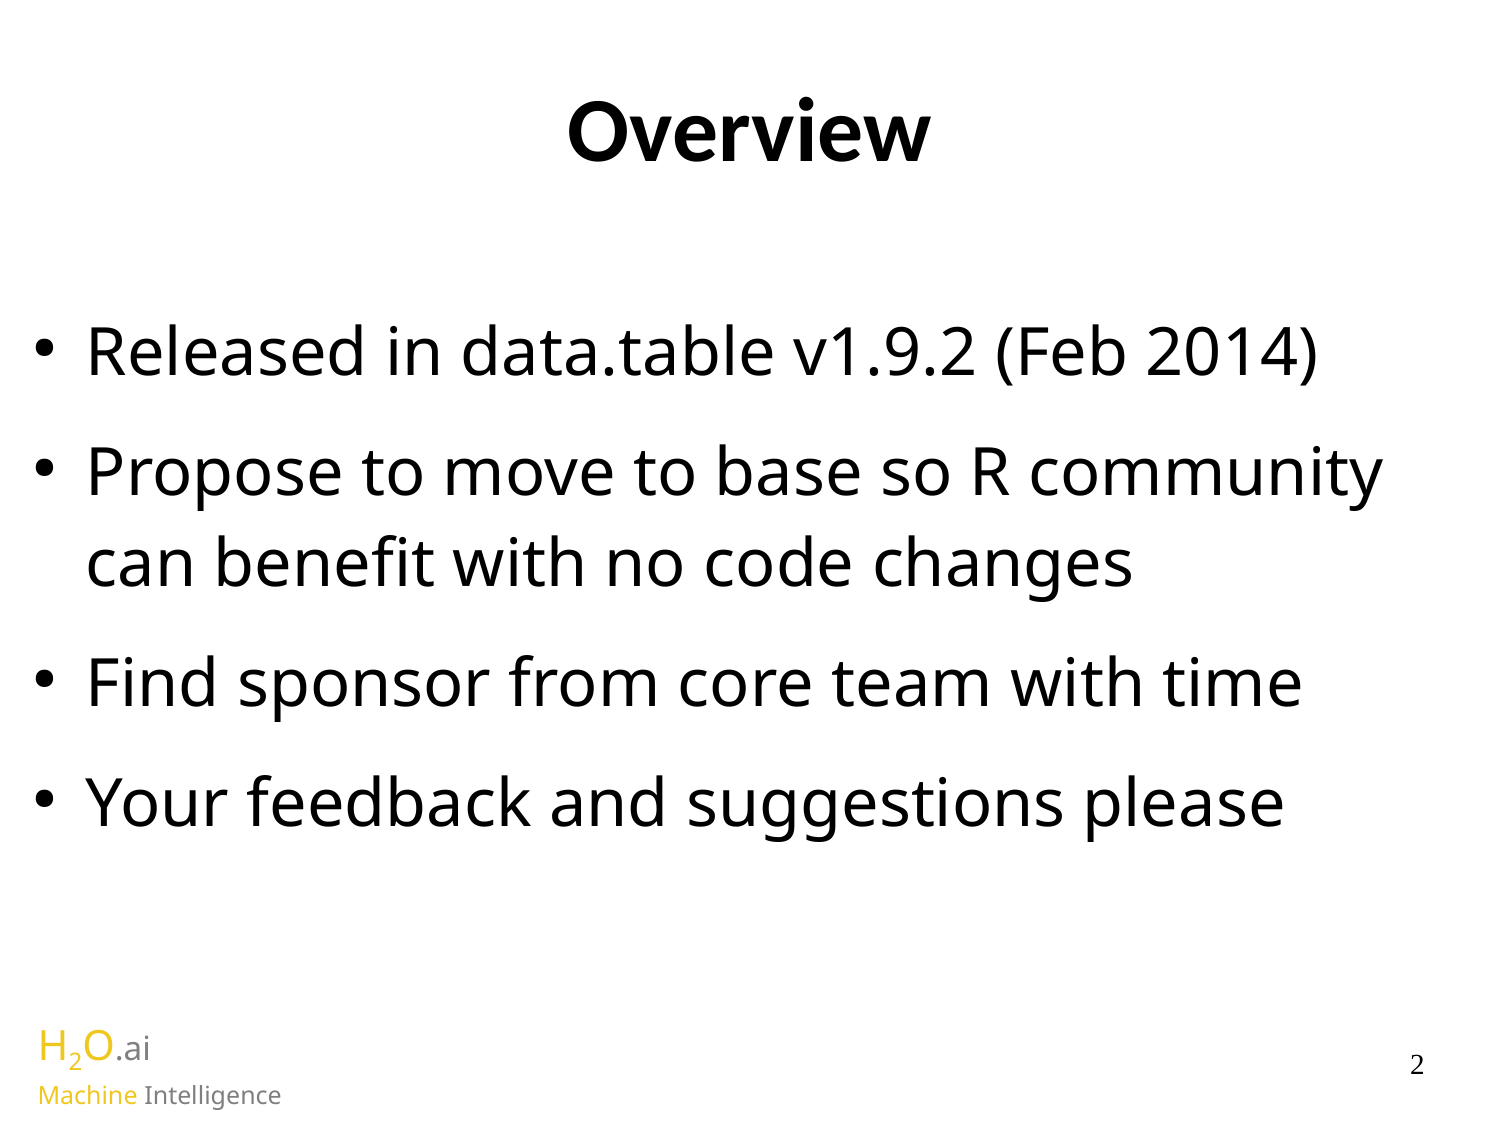

# Overview
Released in data.table v1.9.2 (Feb 2014)
Propose to move to base so R community can benefit with no code changes
Find sponsor from core team with time
Your feedback and suggestions please
2